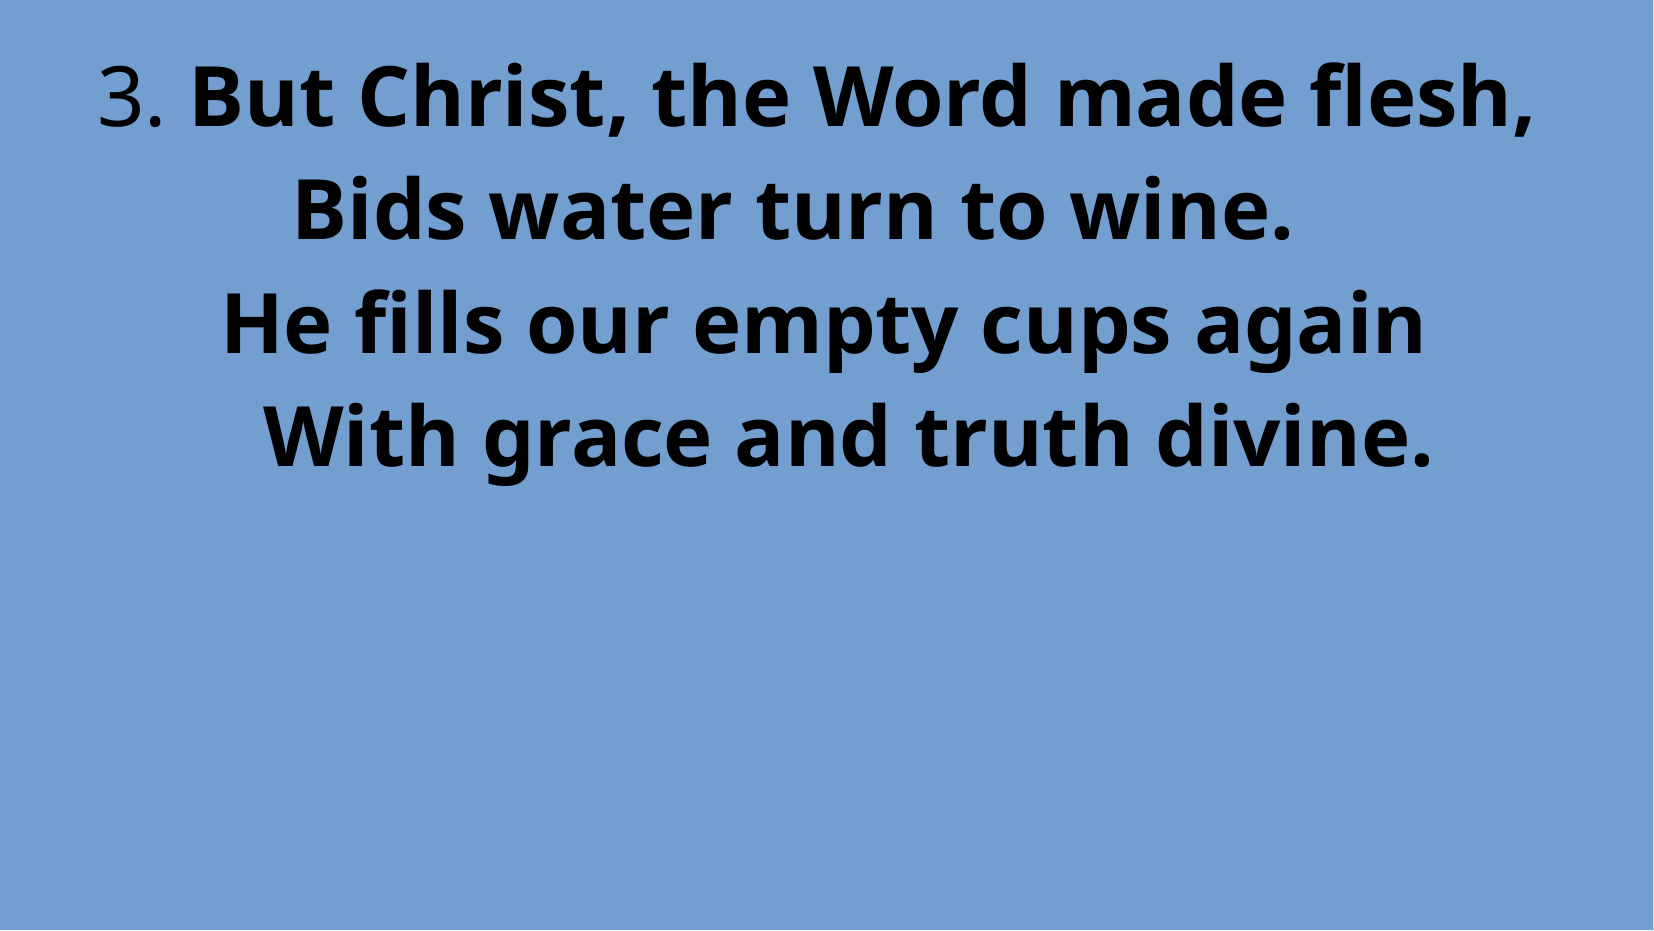

3. But Christ, the Word made flesh,
 Bids water turn to wine.
 He fills our empty cups again
 With grace and truth divine.